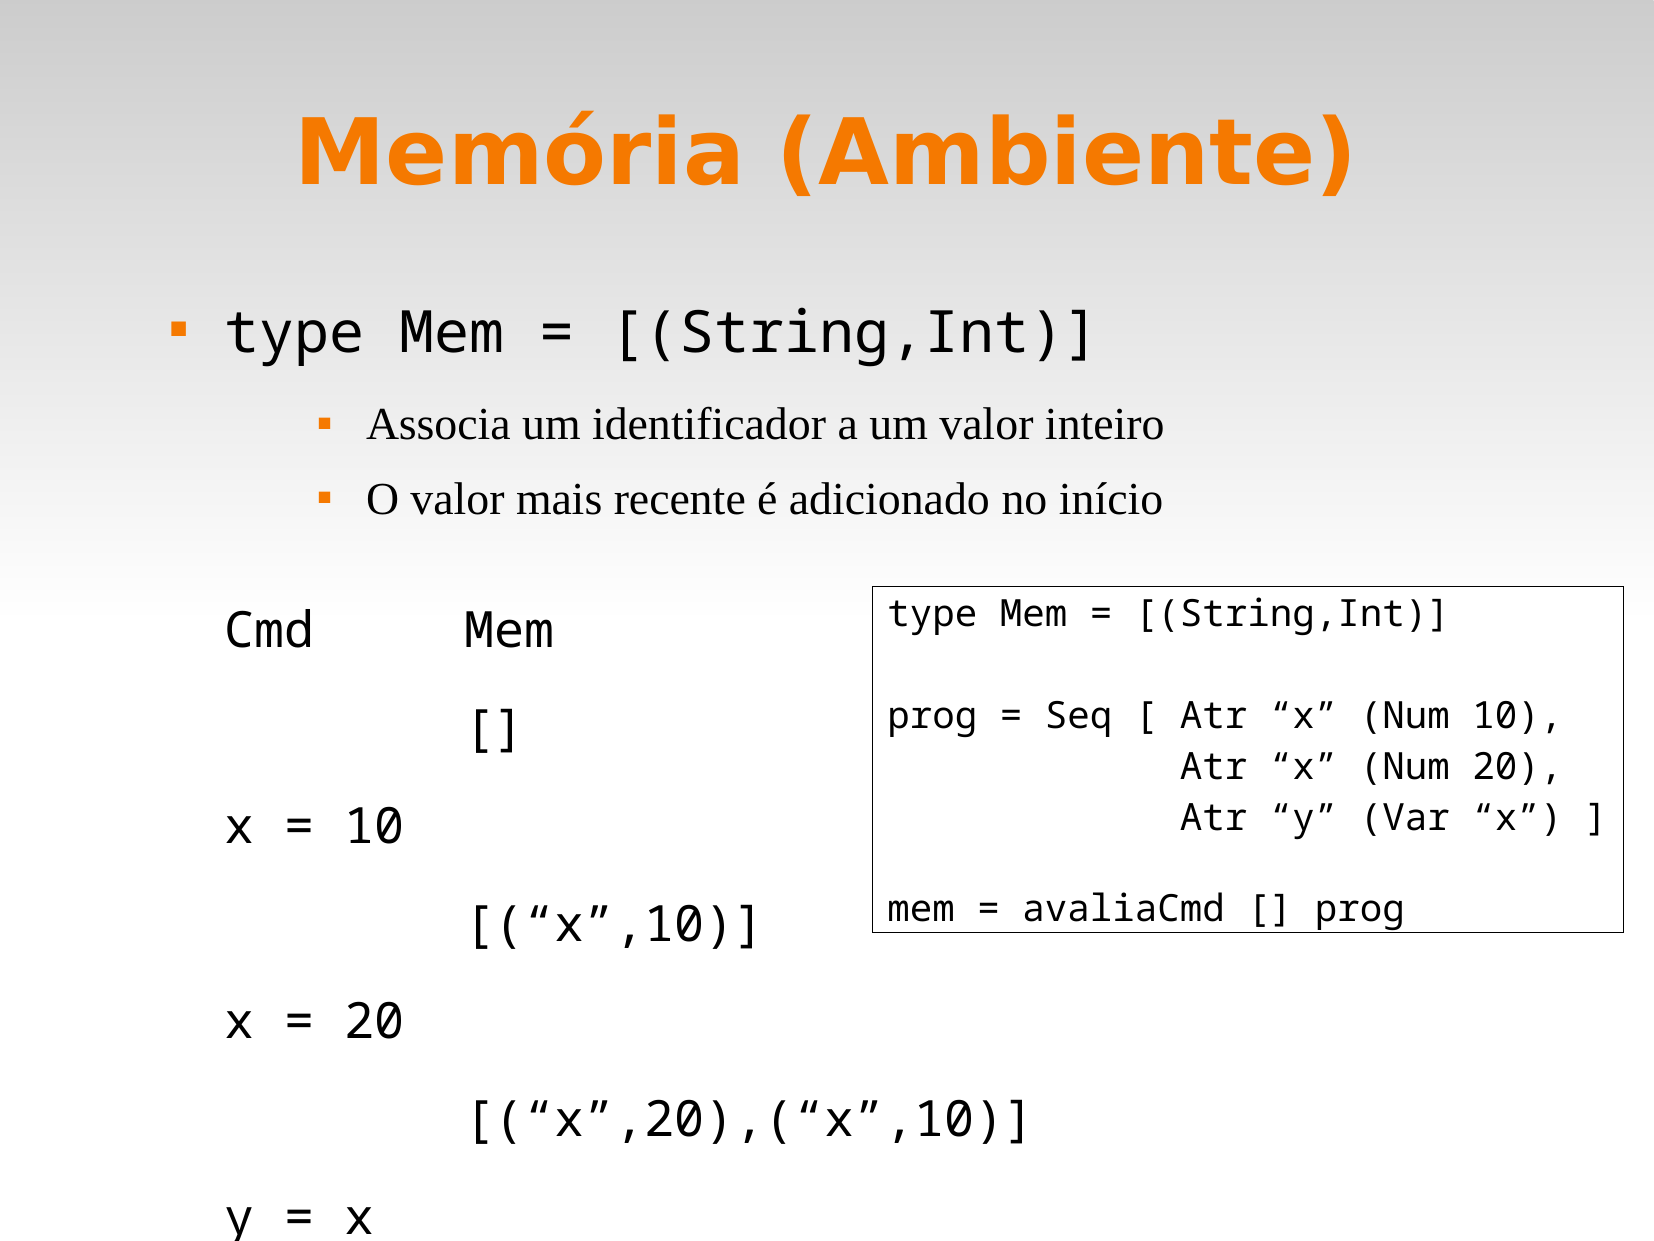

# Memória (Ambiente)
type Mem = [(String,Int)]
Associa um identificador a um valor inteiro
O valor mais recente é adicionado no início
Cmd Mem
 []
x = 10
 [(“x”,10)]
x = 20
 [(“x”,20),(“x”,10)]
y = x
 [(“y”,20),(“x”,20),(“x”,10)]
type Mem = [(String,Int)]
prog = Seq [ Atr “x” (Num 10),
 Atr “x” (Num 20),
 Atr “y” (Var “x”) ]
mem = avaliaCmd [] prog